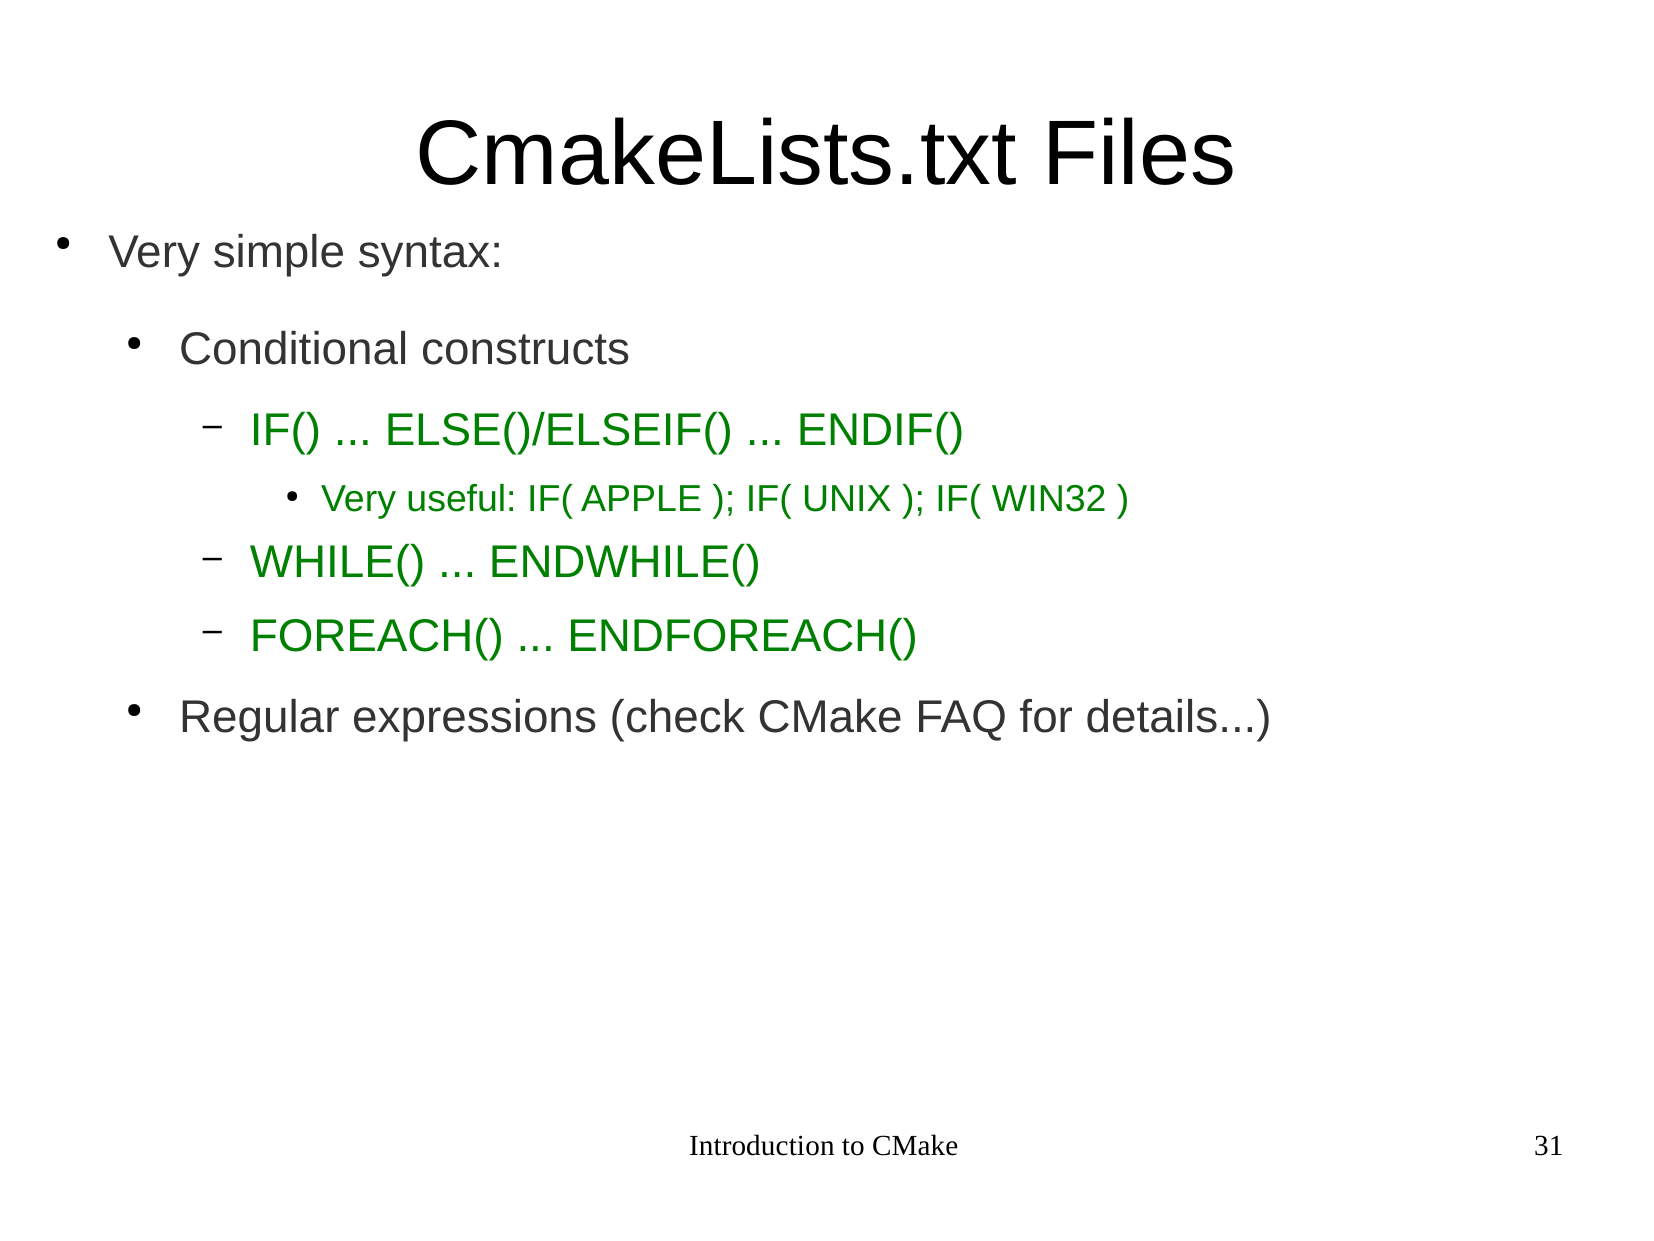

# CmakeLists.txt Files
Very simple syntax:
Conditional constructs
IF() ... ELSE()/ELSEIF() ... ENDIF()
Very useful: IF( APPLE ); IF( UNIX ); IF( WIN32 )
WHILE() ... ENDWHILE()
FOREACH() ... ENDFOREACH()
Regular expressions (check CMake FAQ for details...)
Introduction to CMake
31